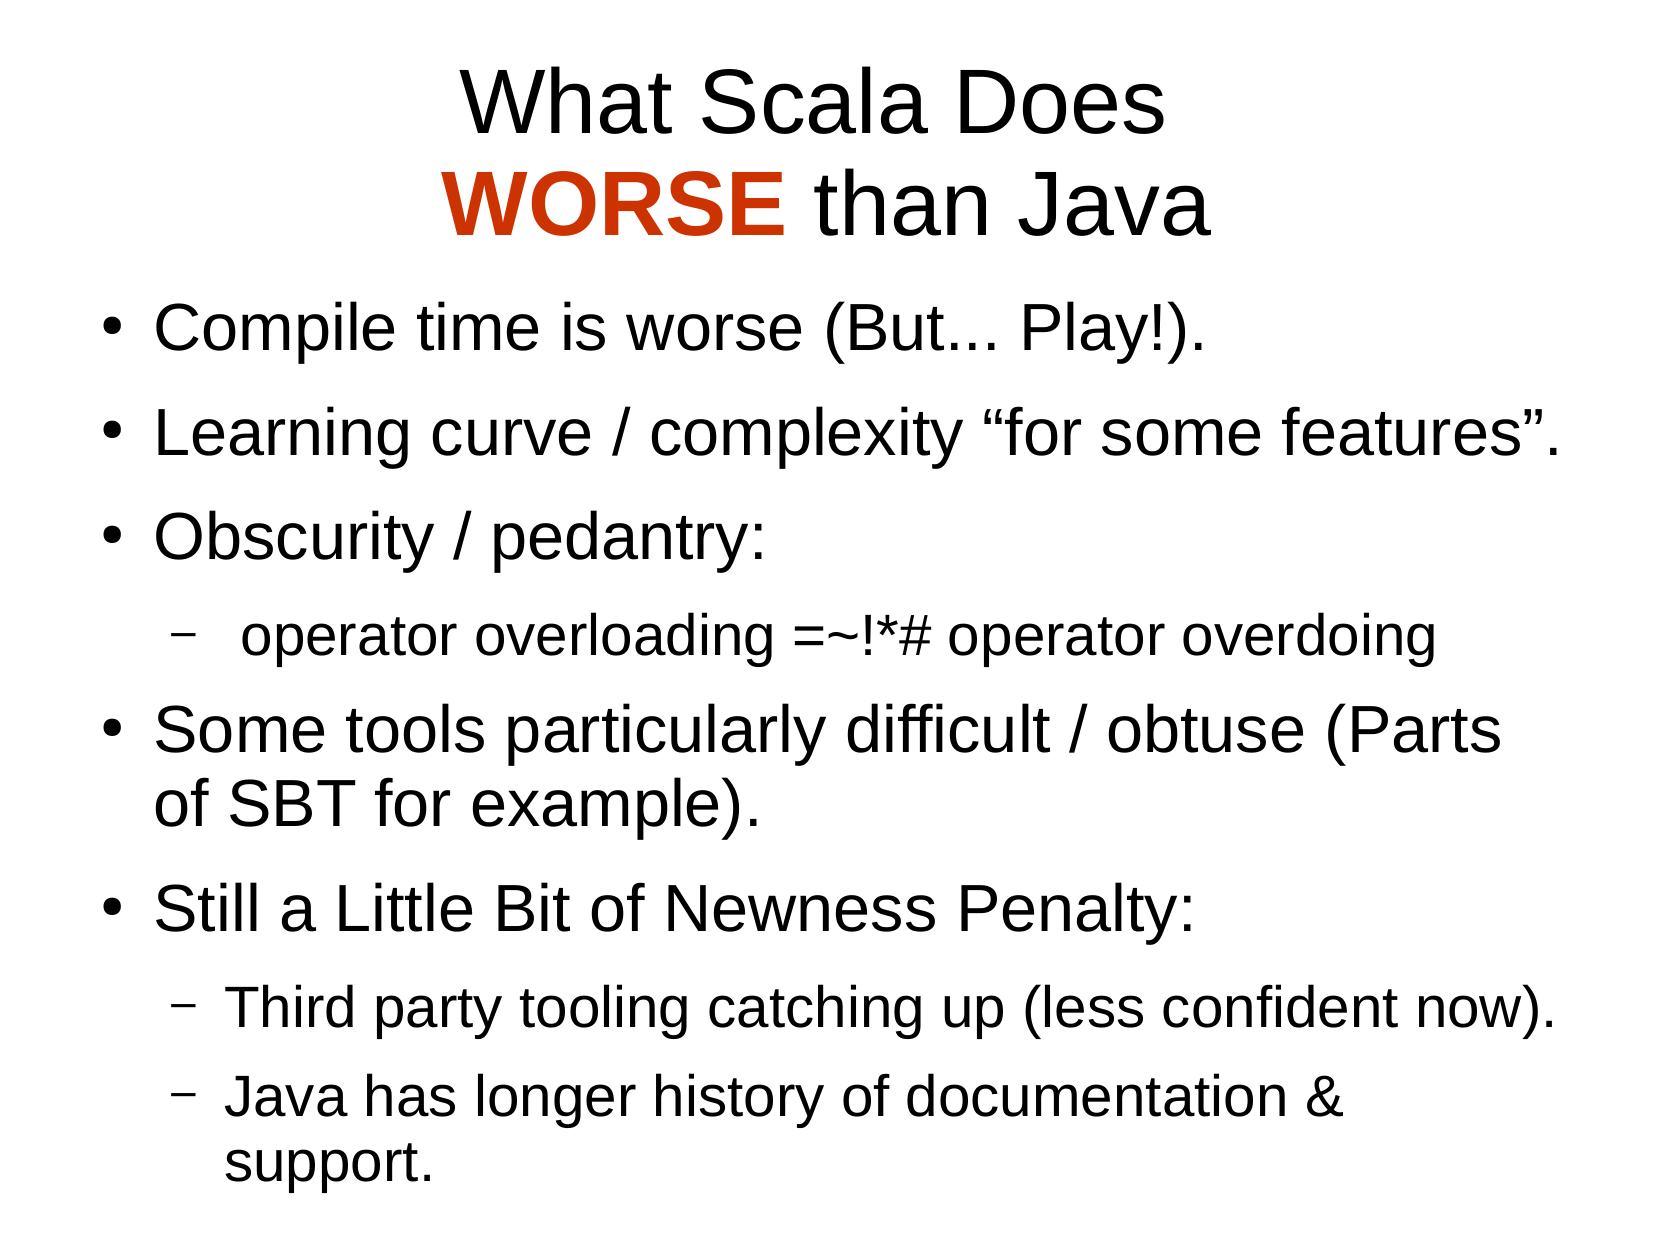

# What Scala Does WORSE than Java
Compile time is worse (But... Play!).
Learning curve / complexity “for some features”.
Obscurity / pedantry:
 operator overloading =~!*# operator overdoing
Some tools particularly difficult / obtuse (Parts of SBT for example).
Still a Little Bit of Newness Penalty:
Third party tooling catching up (less confident now).
Java has longer history of documentation & support.